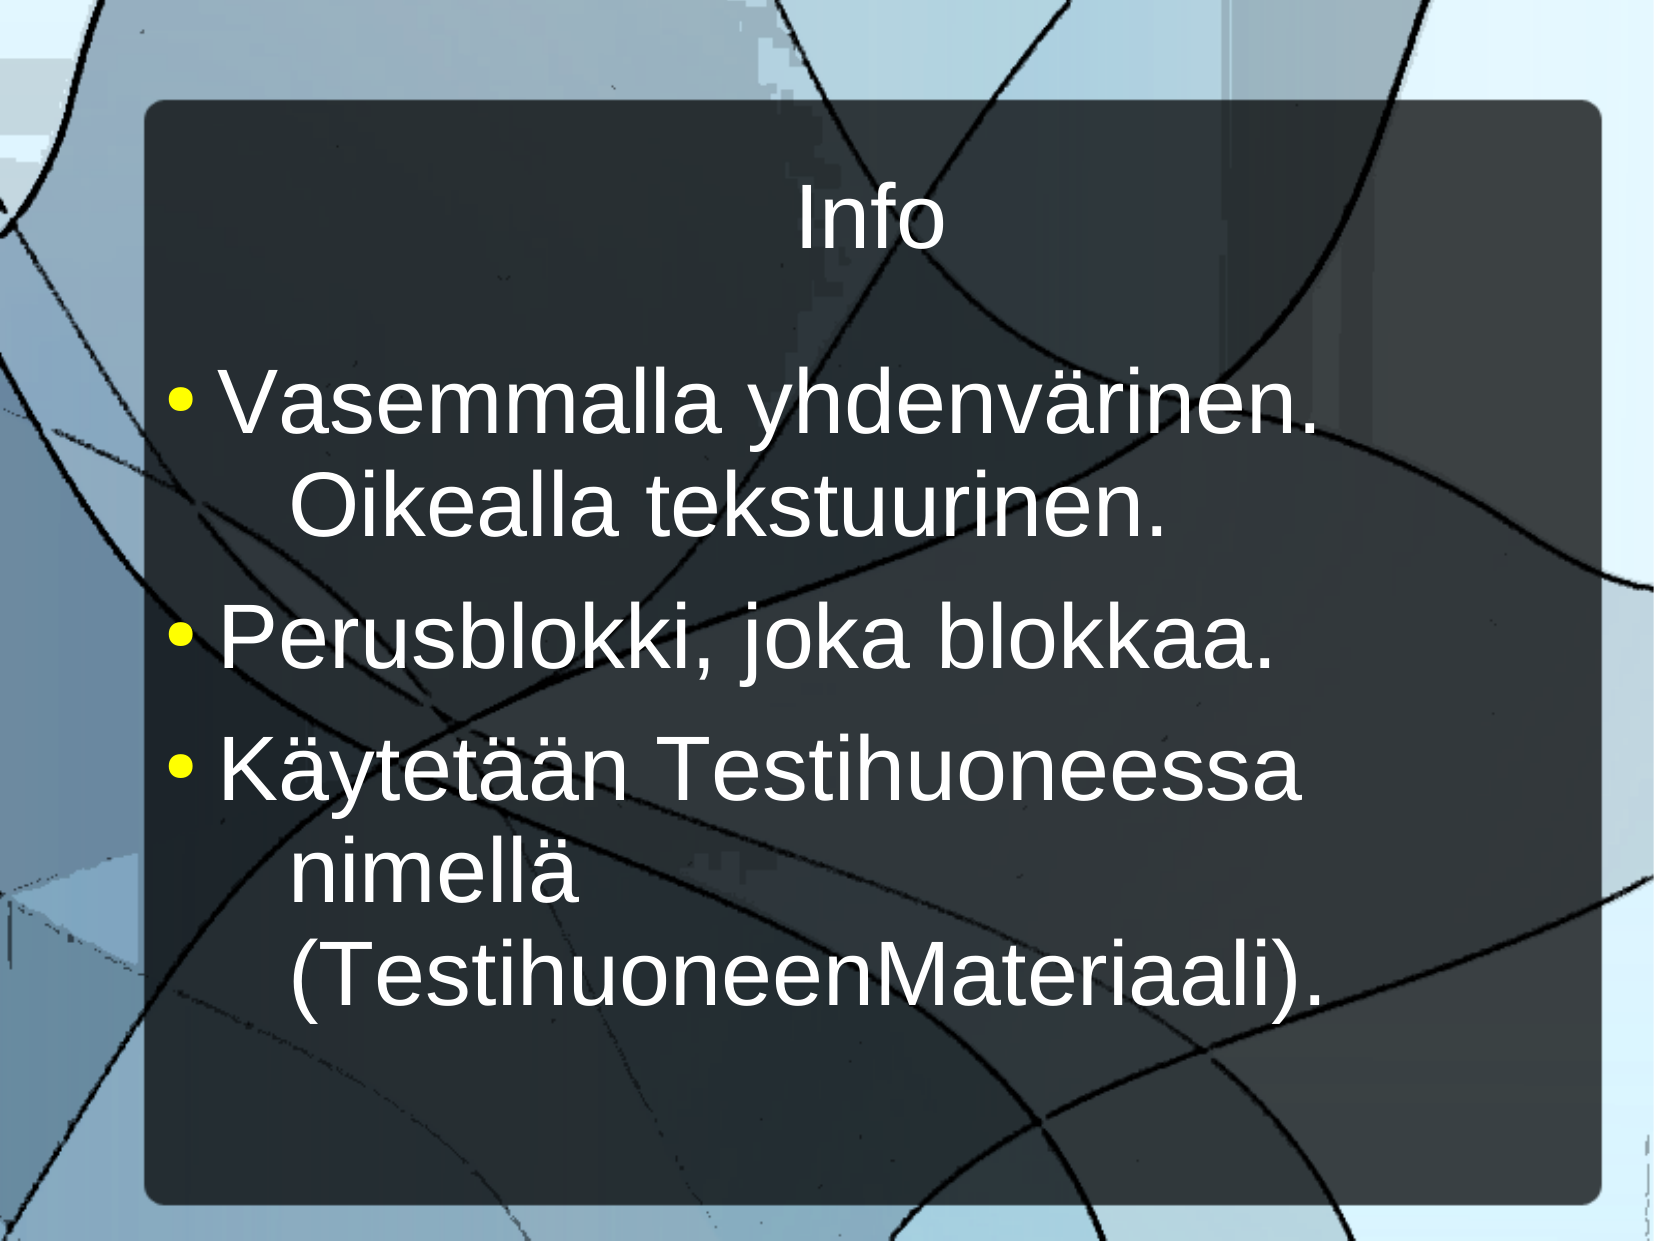

# Info
Vasemmalla yhdenvärinen. Oikealla tekstuurinen.
Perusblokki, joka blokkaa.
Käytetään Testihuoneessa nimellä (TestihuoneenMateriaali).